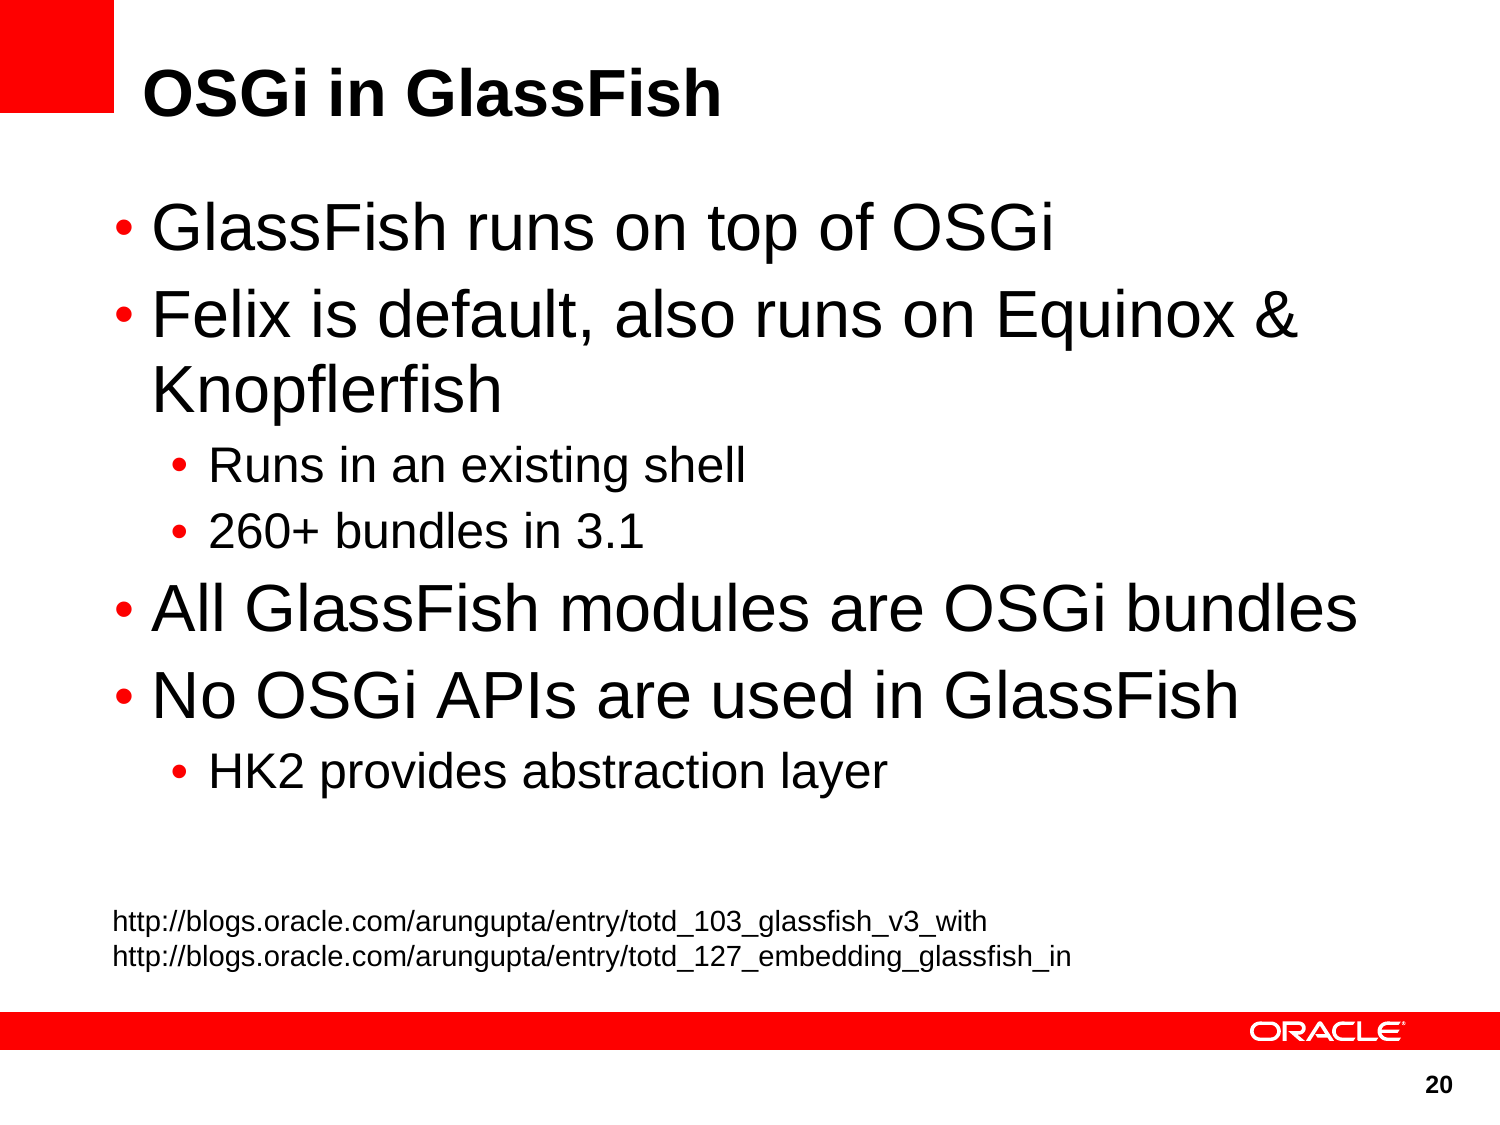

# OSGi in GlassFish
GlassFish runs on top of OSGi
Felix is default, also runs on Equinox & Knopflerfish
Runs in an existing shell
260+ bundles in 3.1
All GlassFish modules are OSGi bundles
No OSGi APIs are used in GlassFish
HK2 provides abstraction layer
http://blogs.oracle.com/arungupta/entry/totd_103_glassfish_v3_with
http://blogs.oracle.com/arungupta/entry/totd_127_embedding_glassfish_in